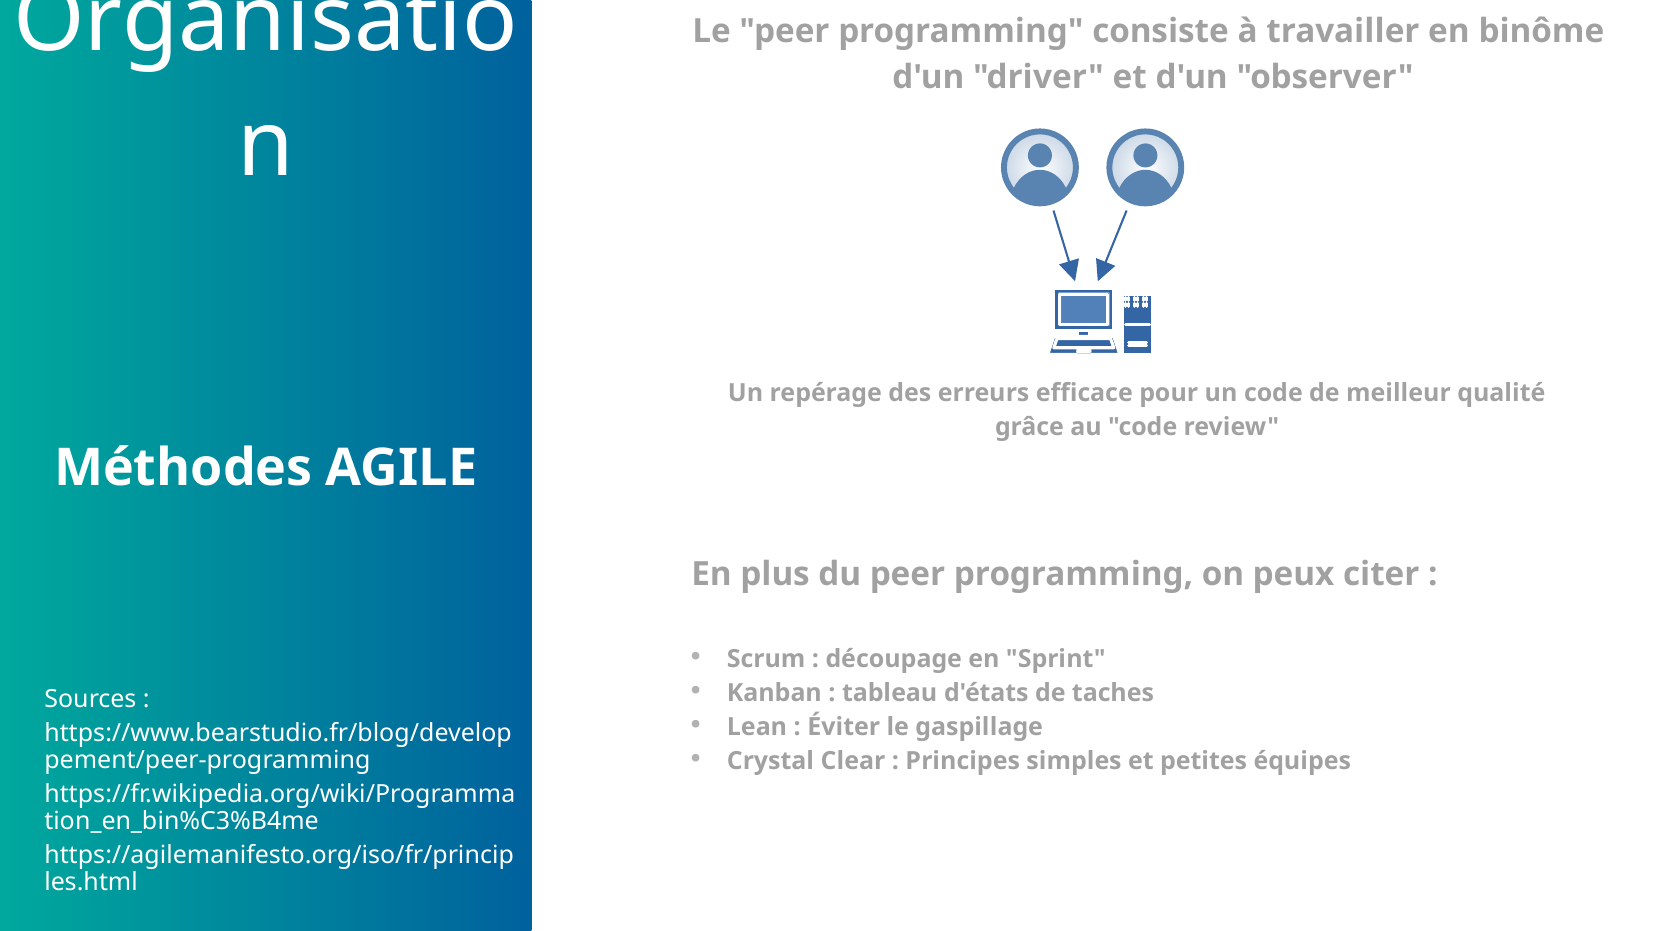

Le "peer programming" consiste à travailler en binôme
d'un "driver" et d'un "observer"
# Organisation
Un repérage des erreurs efficace pour un code de meilleur qualité
grâce au "code review"
Méthodes AGILE
En plus du peer programming, on peux citer :
Scrum : découpage en "Sprint"
Kanban : tableau d'états de taches
Lean : Éviter le gaspillage
Crystal Clear : Principes simples et petites équipes
Sources :
https://www.bearstudio.fr/blog/developpement/peer-programming
https://fr.wikipedia.org/wiki/Programmation_en_bin%C3%B4me
https://agilemanifesto.org/iso/fr/principles.html